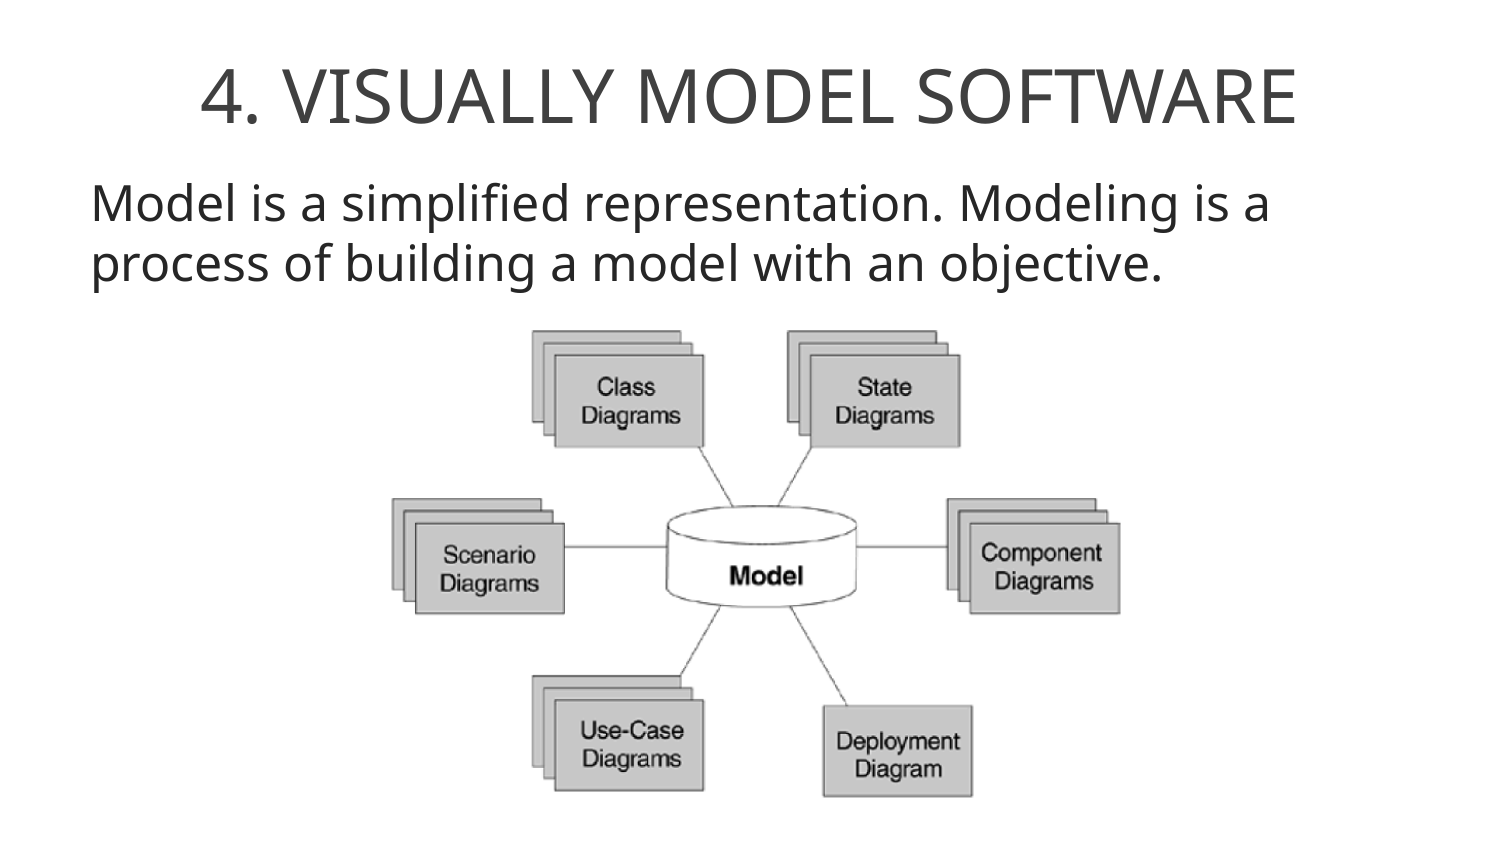

# 4. Visually model software
Model is a simplified representation. Modeling is a process of building a model with an objective.